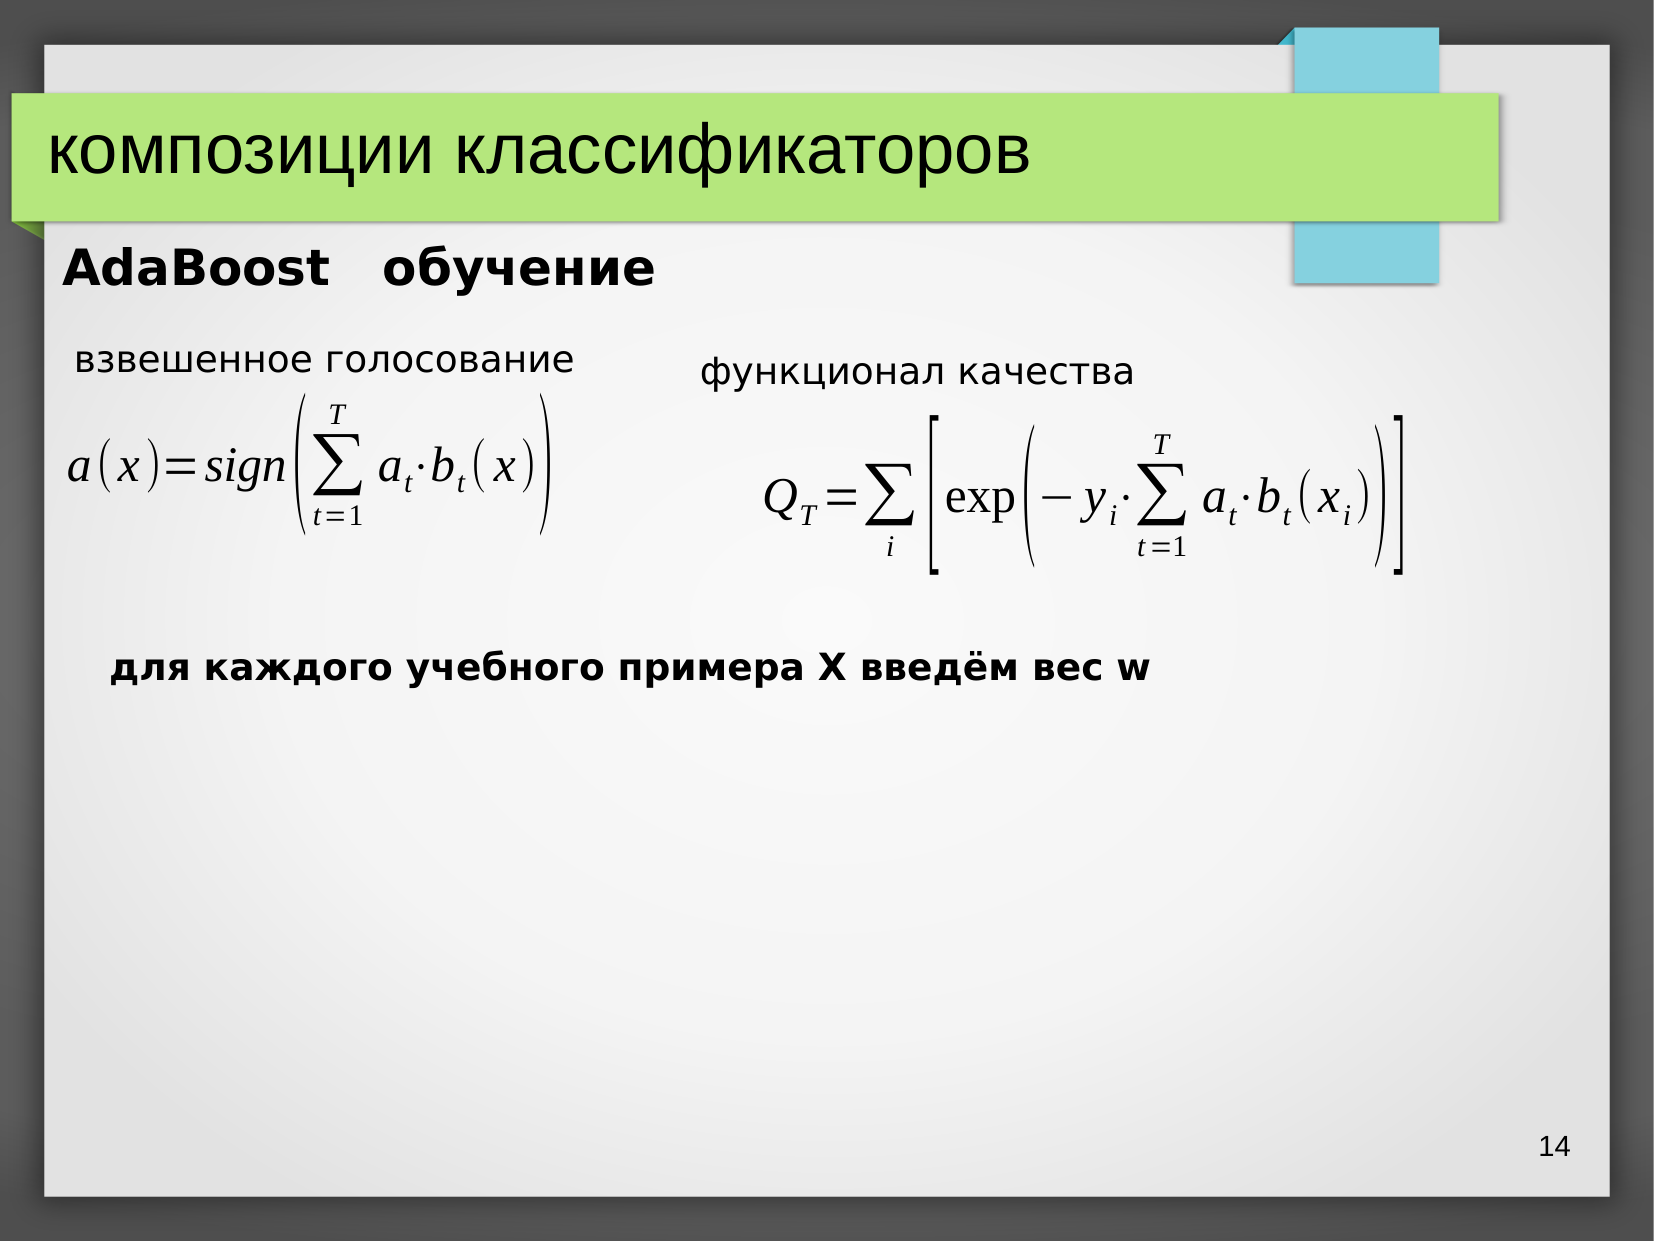

# композиции классификаторов
AdaBoost обучение
взвешенное голосование
функционал качества
для каждого учебного примера X введём вес w
14